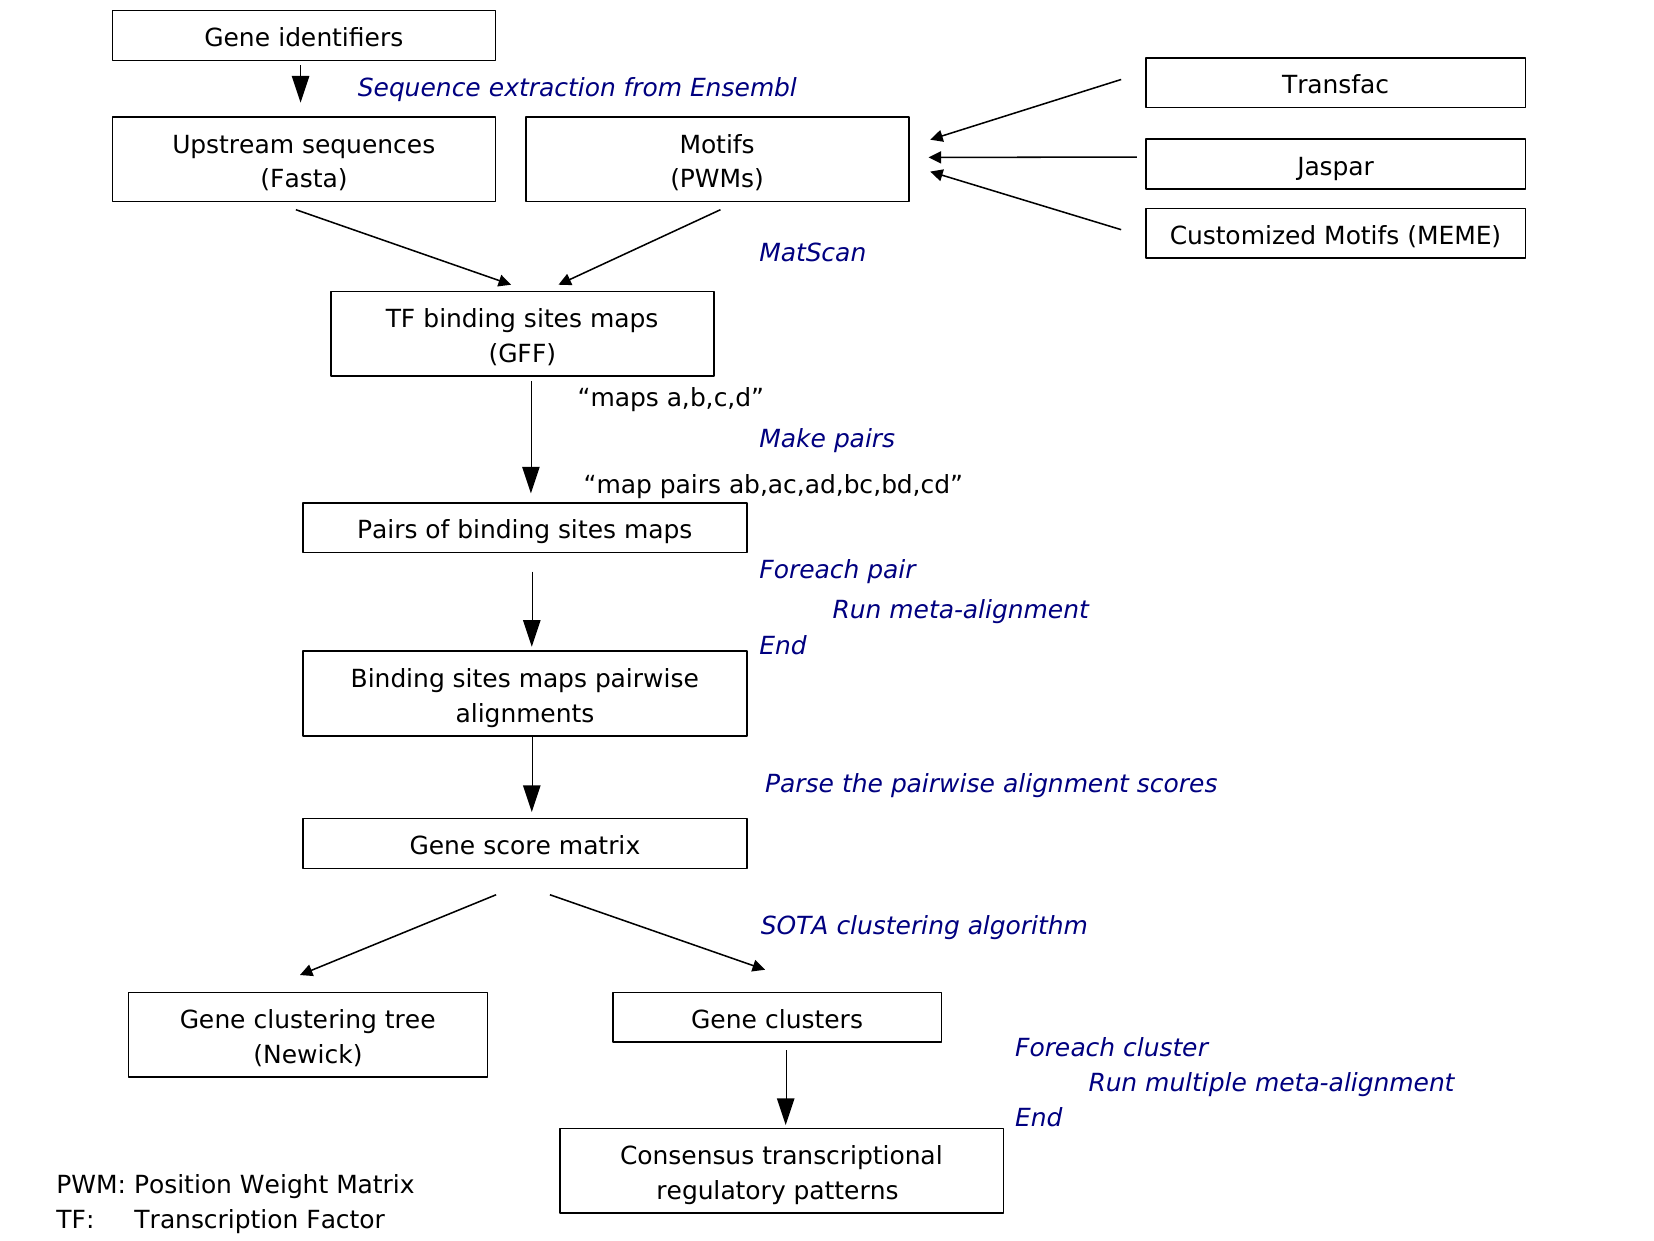

Gene identifiers
Transfac
Sequence extraction from Ensembl
Upstream sequences
(Fasta)
Motifs
(PWMs)
Jaspar
Customized Motifs (MEME)
MatScan
TF binding sites maps
(GFF)
“maps a,b,c,d”
Make pairs
“map pairs ab,ac,ad,bc,bd,cd”
Pairs of binding sites maps
Foreach pair
	Run meta-alignment
End
Binding sites maps pairwise alignments
Parse the pairwise alignment scores
Gene score matrix
SOTA clustering algorithm
Gene clustering tree
(Newick)
Gene clusters
Foreach cluster
Run multiple meta-alignment
End
Consensus transcriptional regulatory patterns
PWM: Position Weight Matrix
TF: Transcription Factor